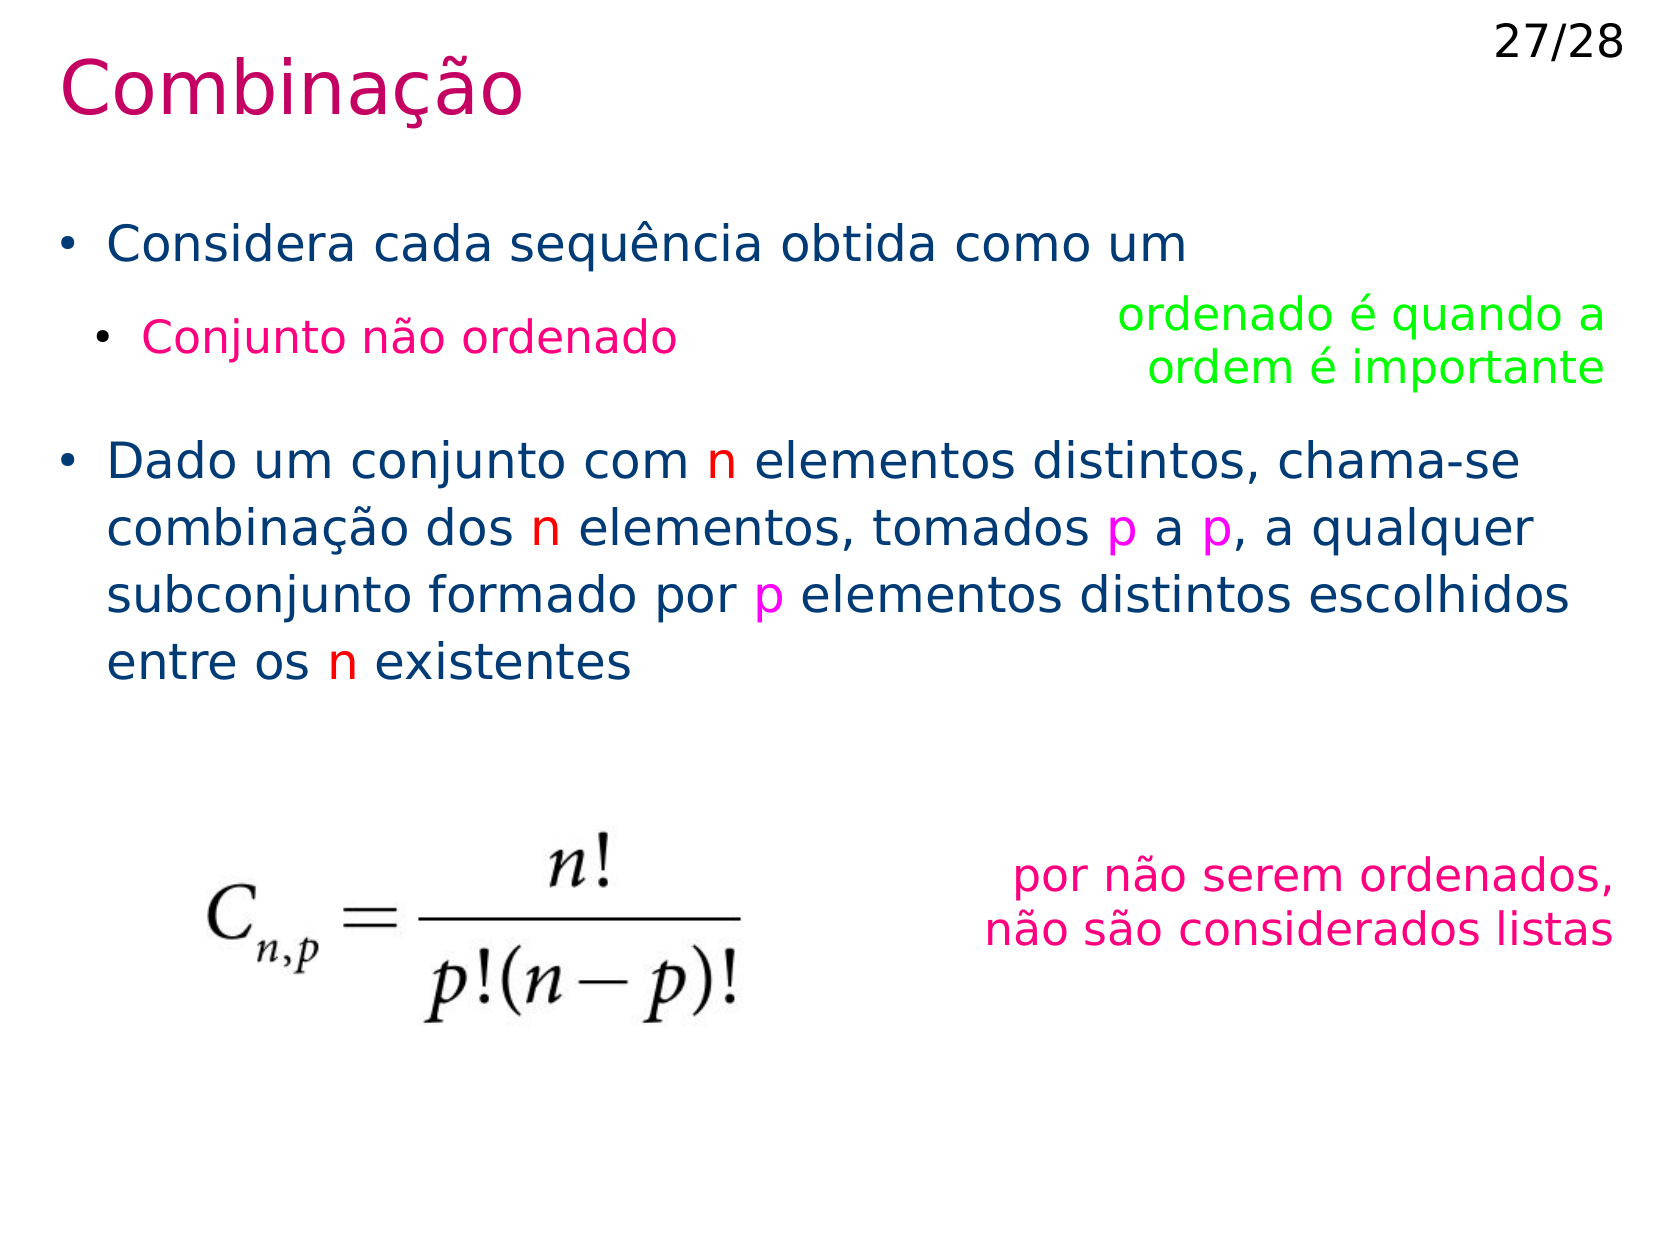

27
# Combinação
Considera cada sequência obtida como um
Conjunto não ordenado
Dado um conjunto com n elementos distintos, chama-se combinação dos n elementos, tomados p a p, a qualquer subconjunto formado por p elementos distintos escolhidos entre os n existentes
ordenado é quando a ordem é importante
por não serem ordenados, não são considerados listas